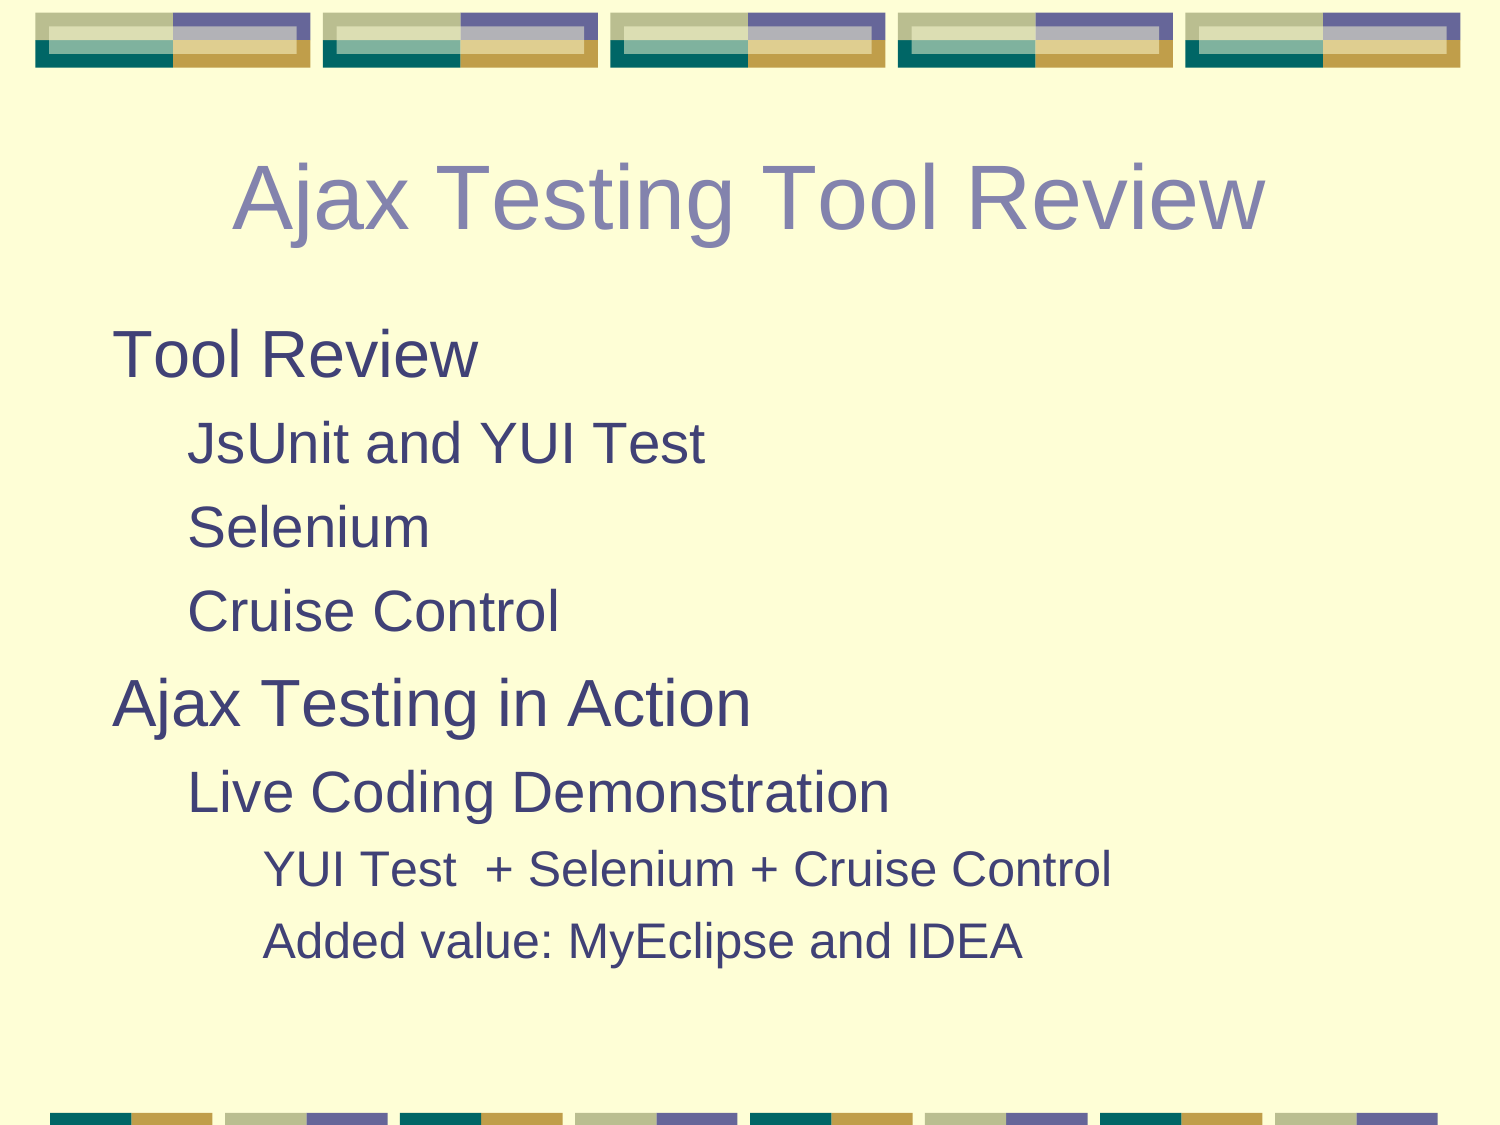

# Ajax Testing Tool Review
Tool Review
JsUnit and YUI Test
Selenium
Cruise Control
Ajax Testing in Action
Live Coding Demonstration
YUI Test + Selenium + Cruise Control
Added value: MyEclipse and IDEA